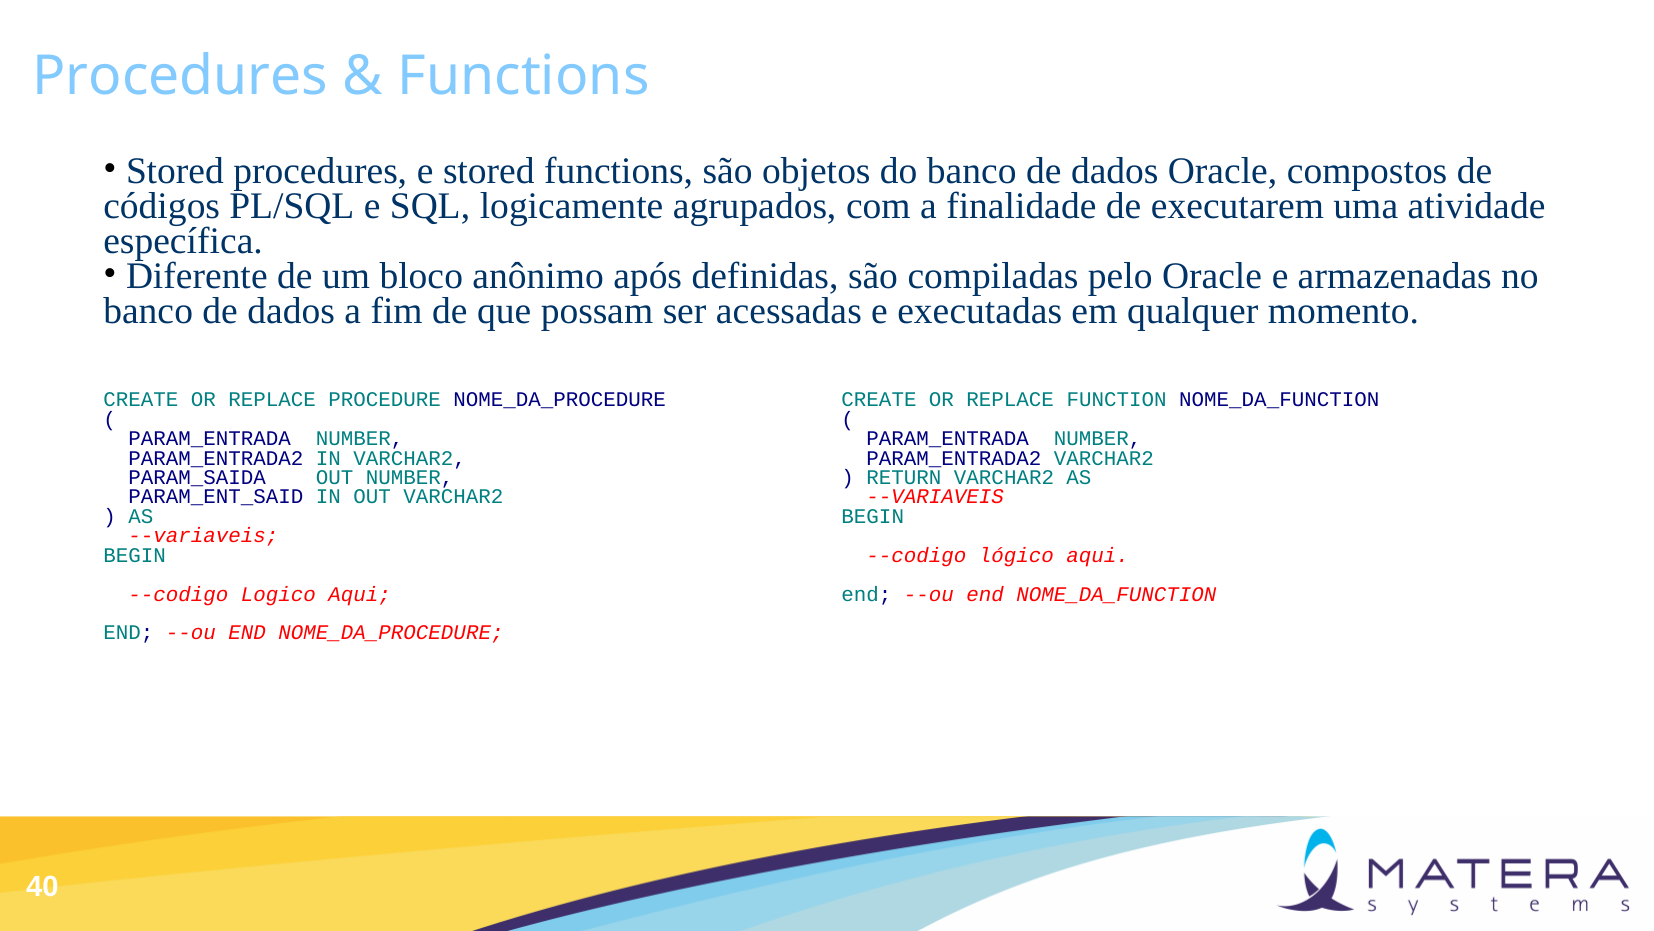

# Procedures & Functions
 Stored procedures, e stored functions, são objetos do banco de dados Oracle, compostos de códigos PL/SQL e SQL, logicamente agrupados, com a finalidade de executarem uma atividade específica.
 Diferente de um bloco anônimo após definidas, são compiladas pelo Oracle e armazenadas no banco de dados a fim de que possam ser acessadas e executadas em qualquer momento.
CREATE OR REPLACE PROCEDURE NOME_DA_PROCEDURE
(
 PARAM_ENTRADA NUMBER,
 PARAM_ENTRADA2 IN VARCHAR2,
 PARAM_SAIDA OUT NUMBER,
 PARAM_ENT_SAID IN OUT VARCHAR2
) AS
 --variaveis;
BEGIN
 --codigo Logico Aqui;
END; --ou END NOME_DA_PROCEDURE;
CREATE OR REPLACE FUNCTION NOME_DA_FUNCTION
(
 PARAM_ENTRADA NUMBER,
 PARAM_ENTRADA2 VARCHAR2
) RETURN VARCHAR2 AS
 --VARIAVEIS
BEGIN
 --codigo lógico aqui.
end; --ou end NOME_DA_FUNCTION